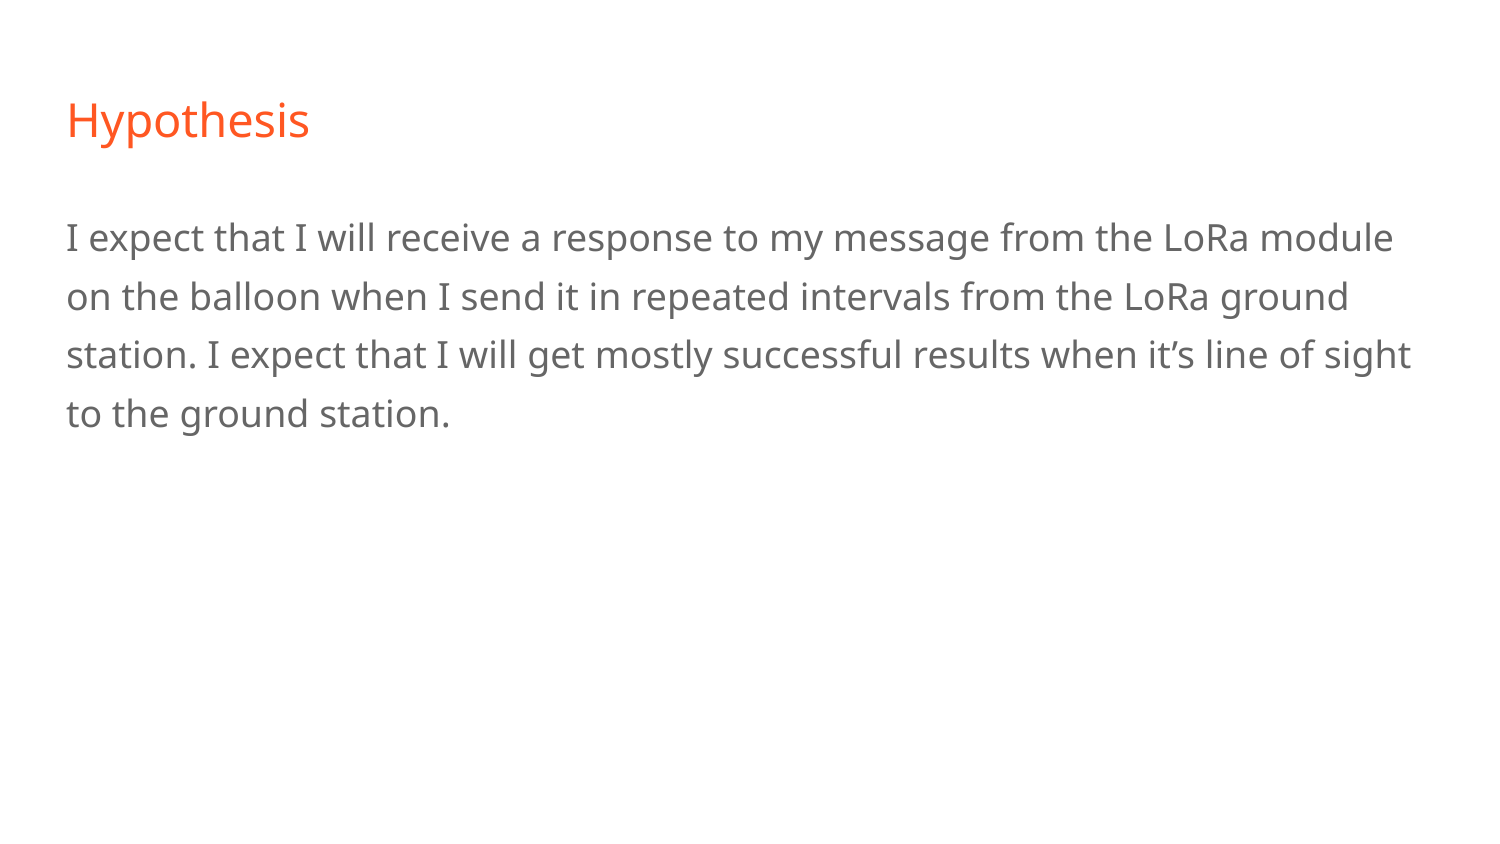

# Hypothesis
I expect that I will receive a response to my message from the LoRa module on the balloon when I send it in repeated intervals from the LoRa ground station. I expect that I will get mostly successful results when it’s line of sight to the ground station.